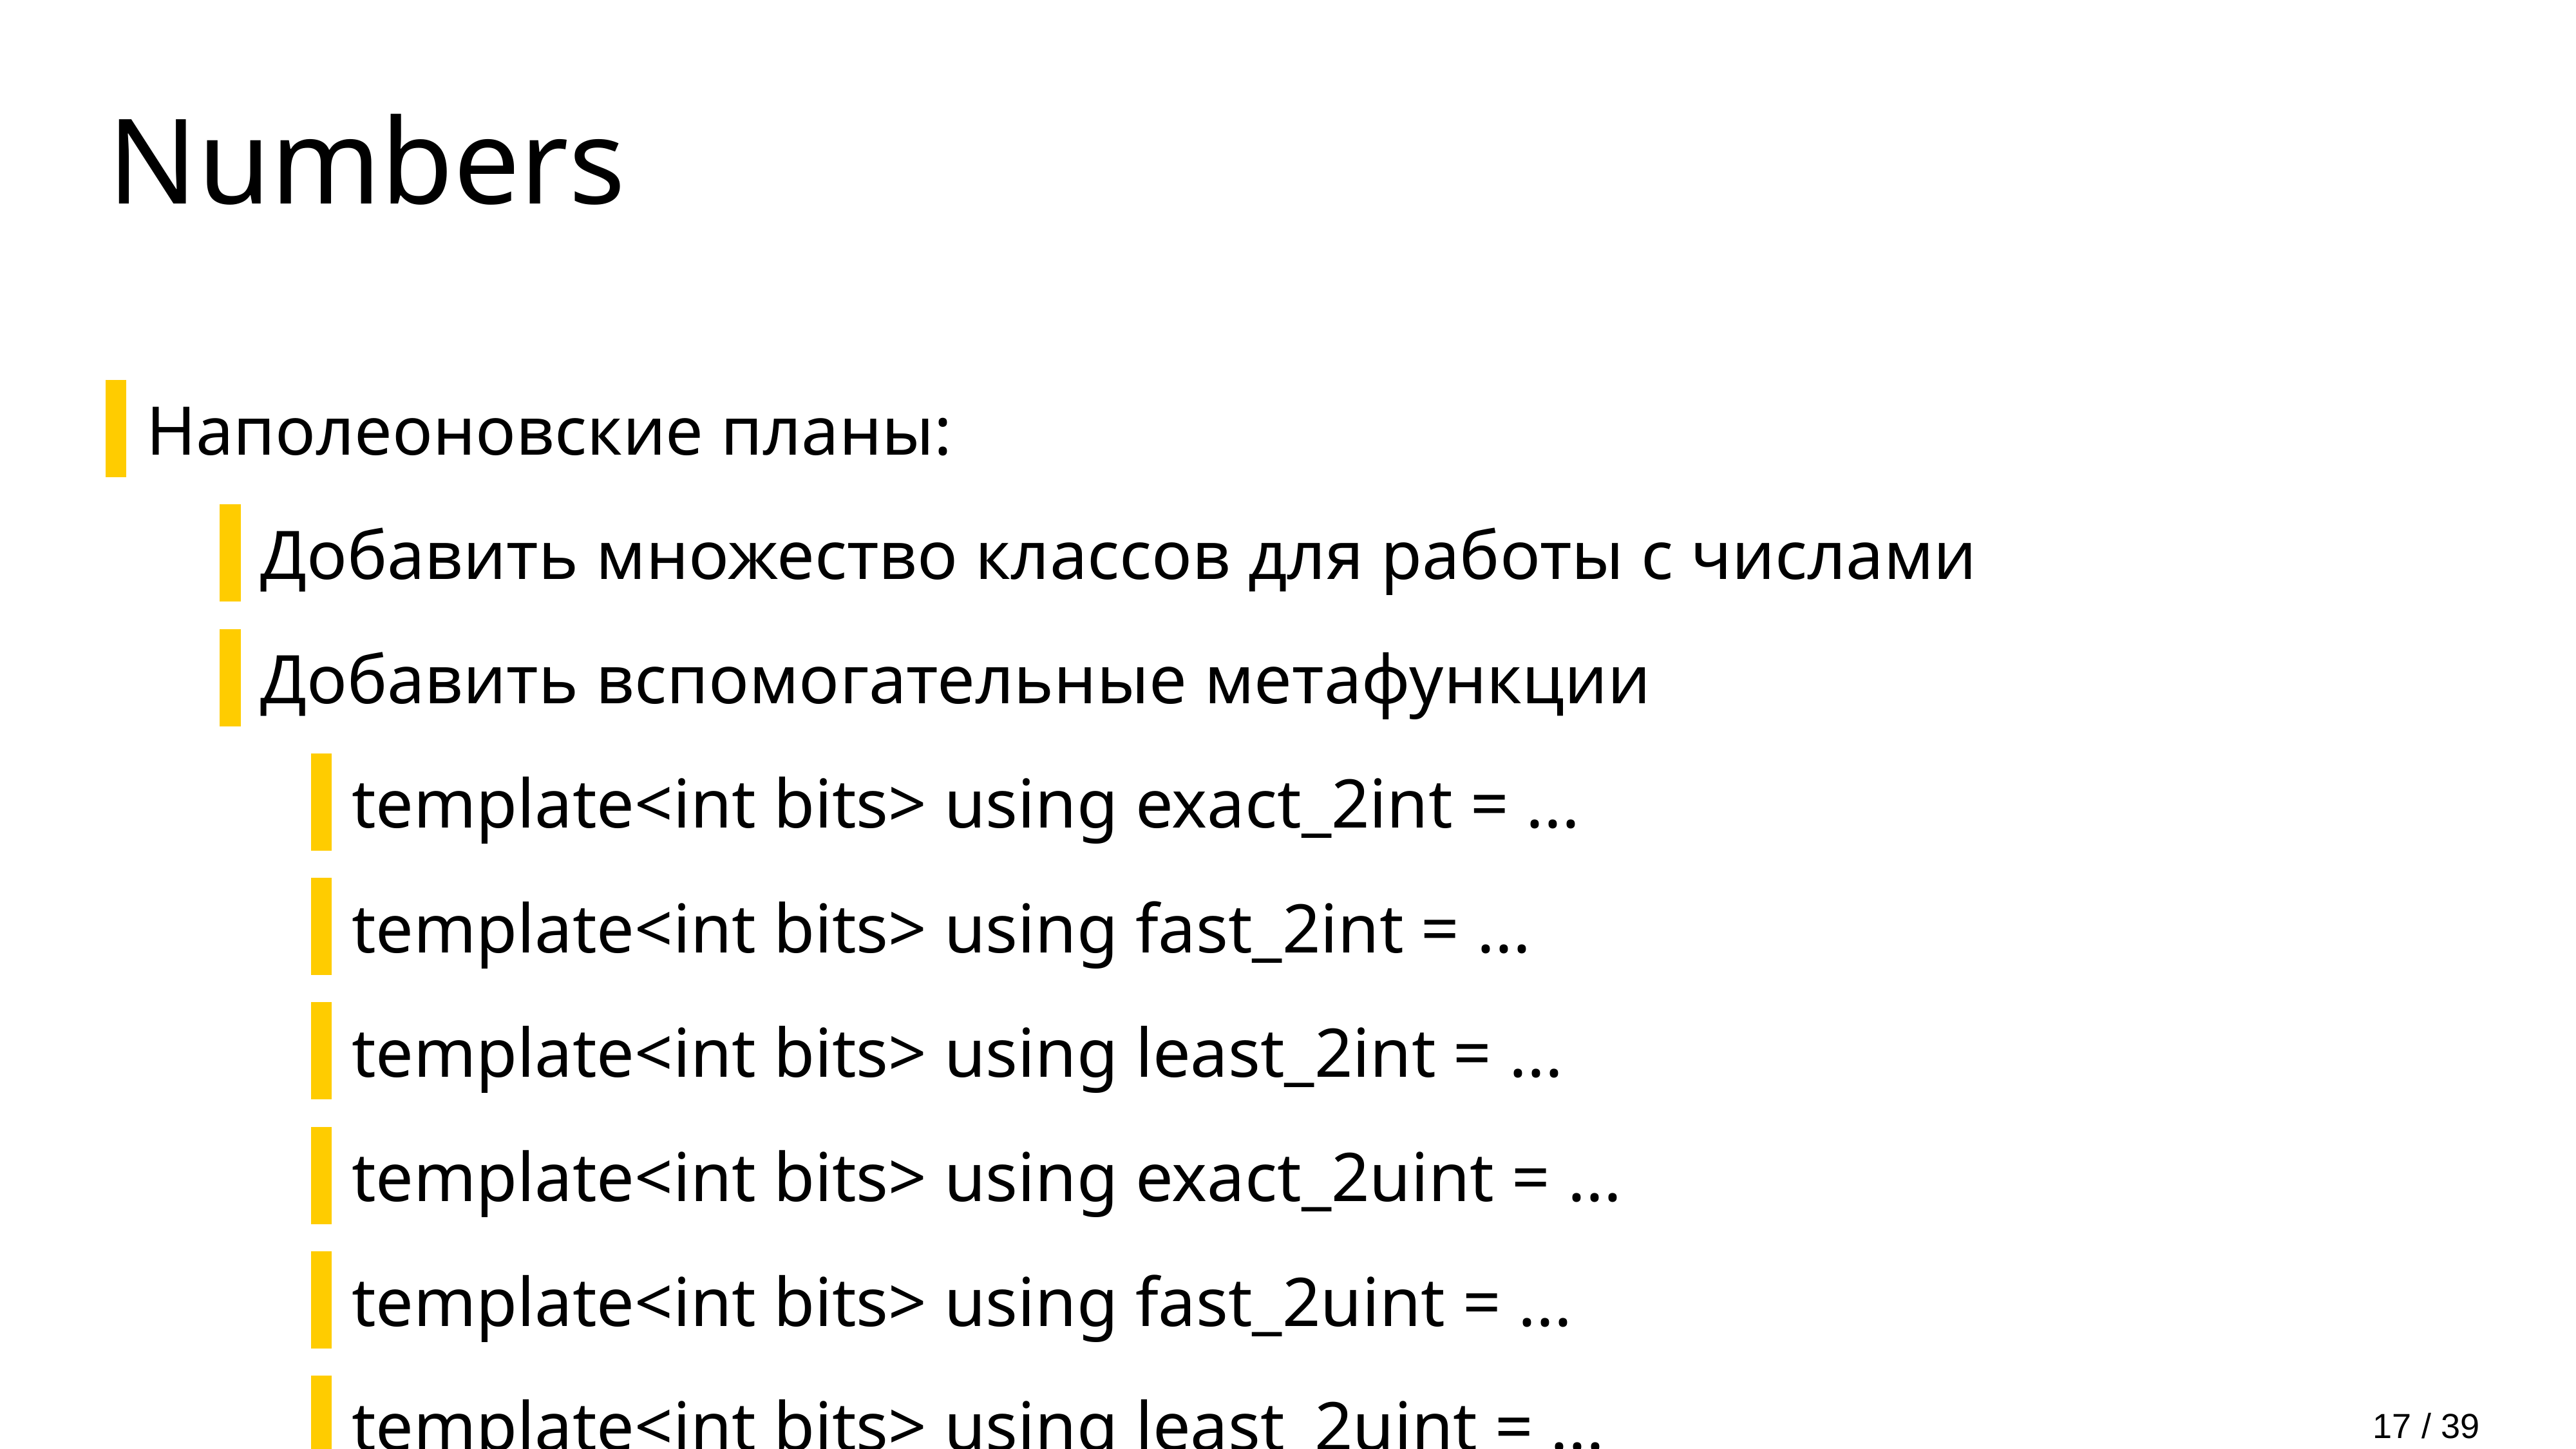

# Numbers
 Наполеоновские планы:
 Добавить множество классов для работы с числами
 Добавить вспомогательные метафункции
 template<int bits> using exact_2int = ...
 template<int bits> using fast_2int = ...
 template<int bits> using least_2int = ...
 template<int bits> using exact_2uint = ...
 template<int bits> using fast_2uint = ...
 template<int bits> using least_2uint = ...